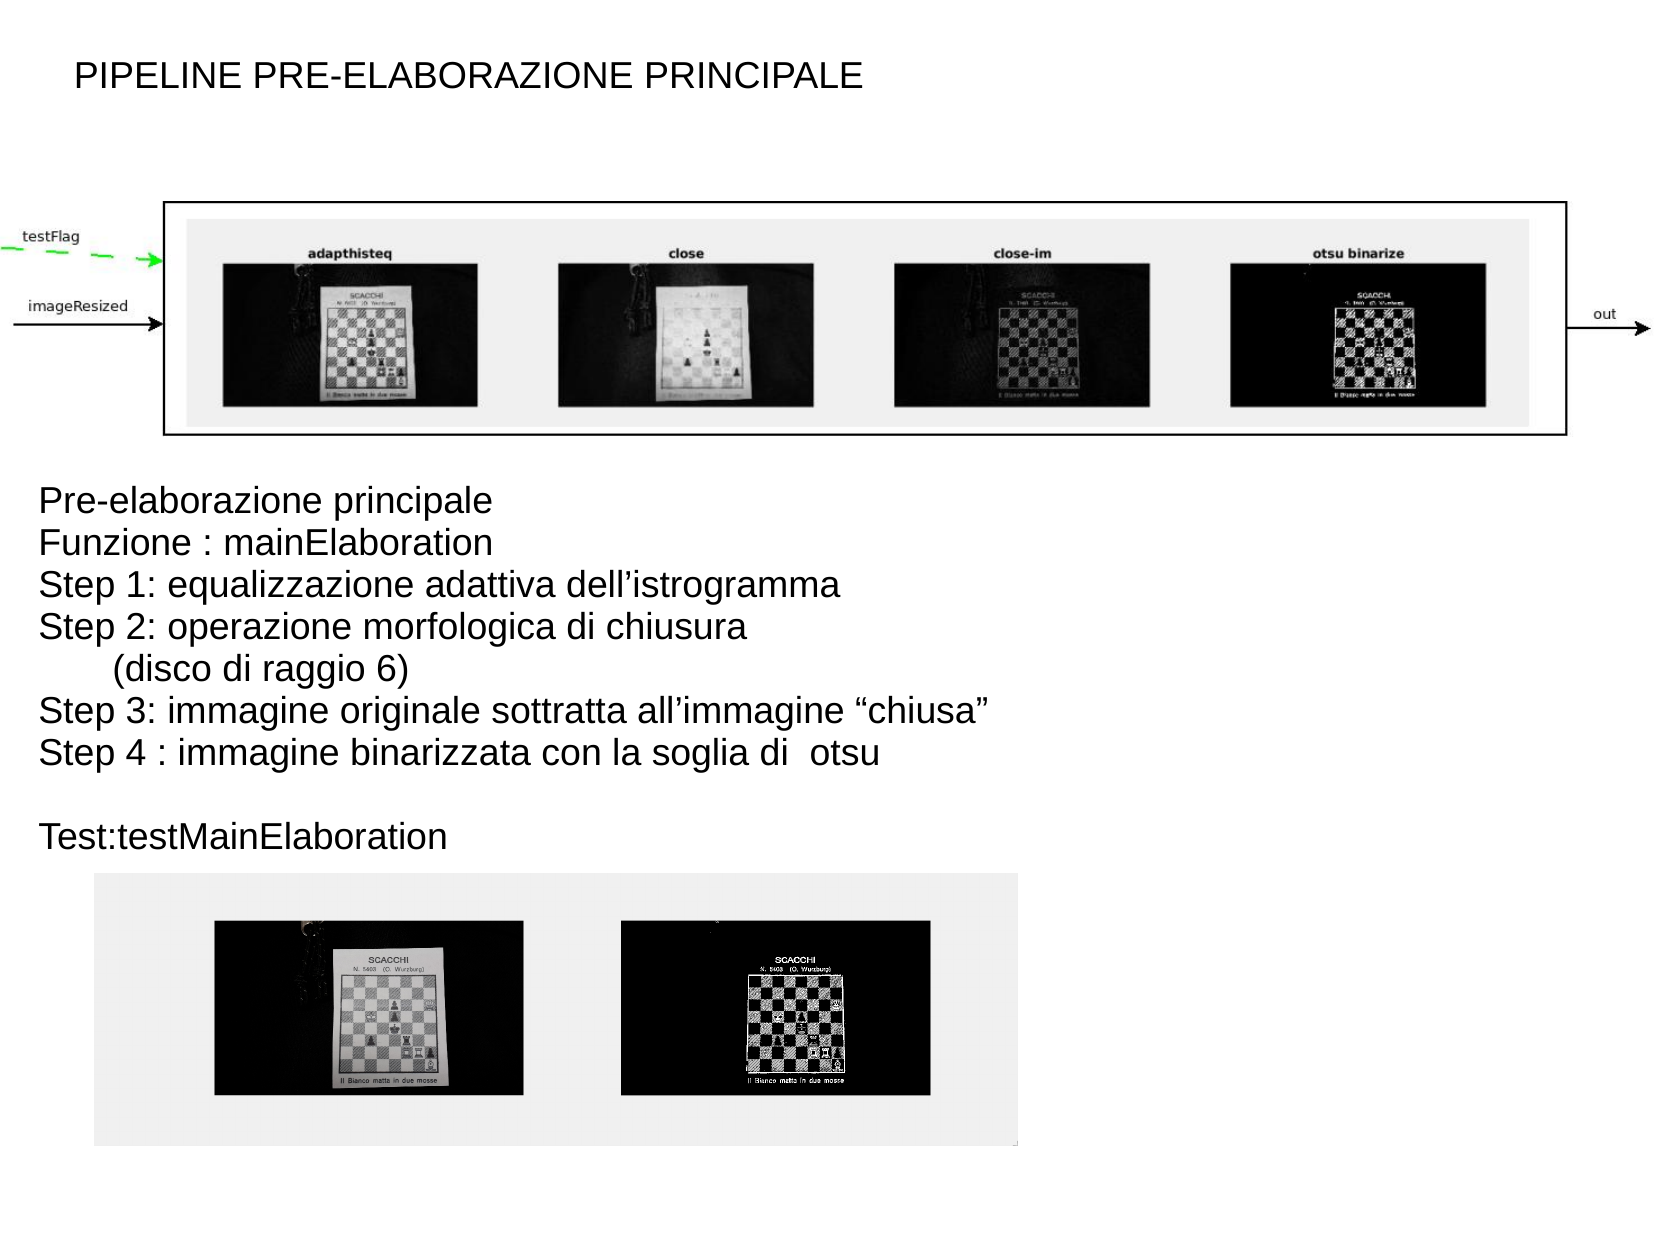

PIPELINE PRE-ELABORAZIONE PRINCIPALE
Pre-elaborazione principale
Funzione : mainElaboration
Step 1: equalizzazione adattiva dell’istrogramma
Step 2: operazione morfologica di chiusura
	(disco di raggio 6)
Step 3: immagine originale sottratta all’immagine “chiusa”
Step 4 : immagine binarizzata con la soglia di otsu
Test:testMainElaboration